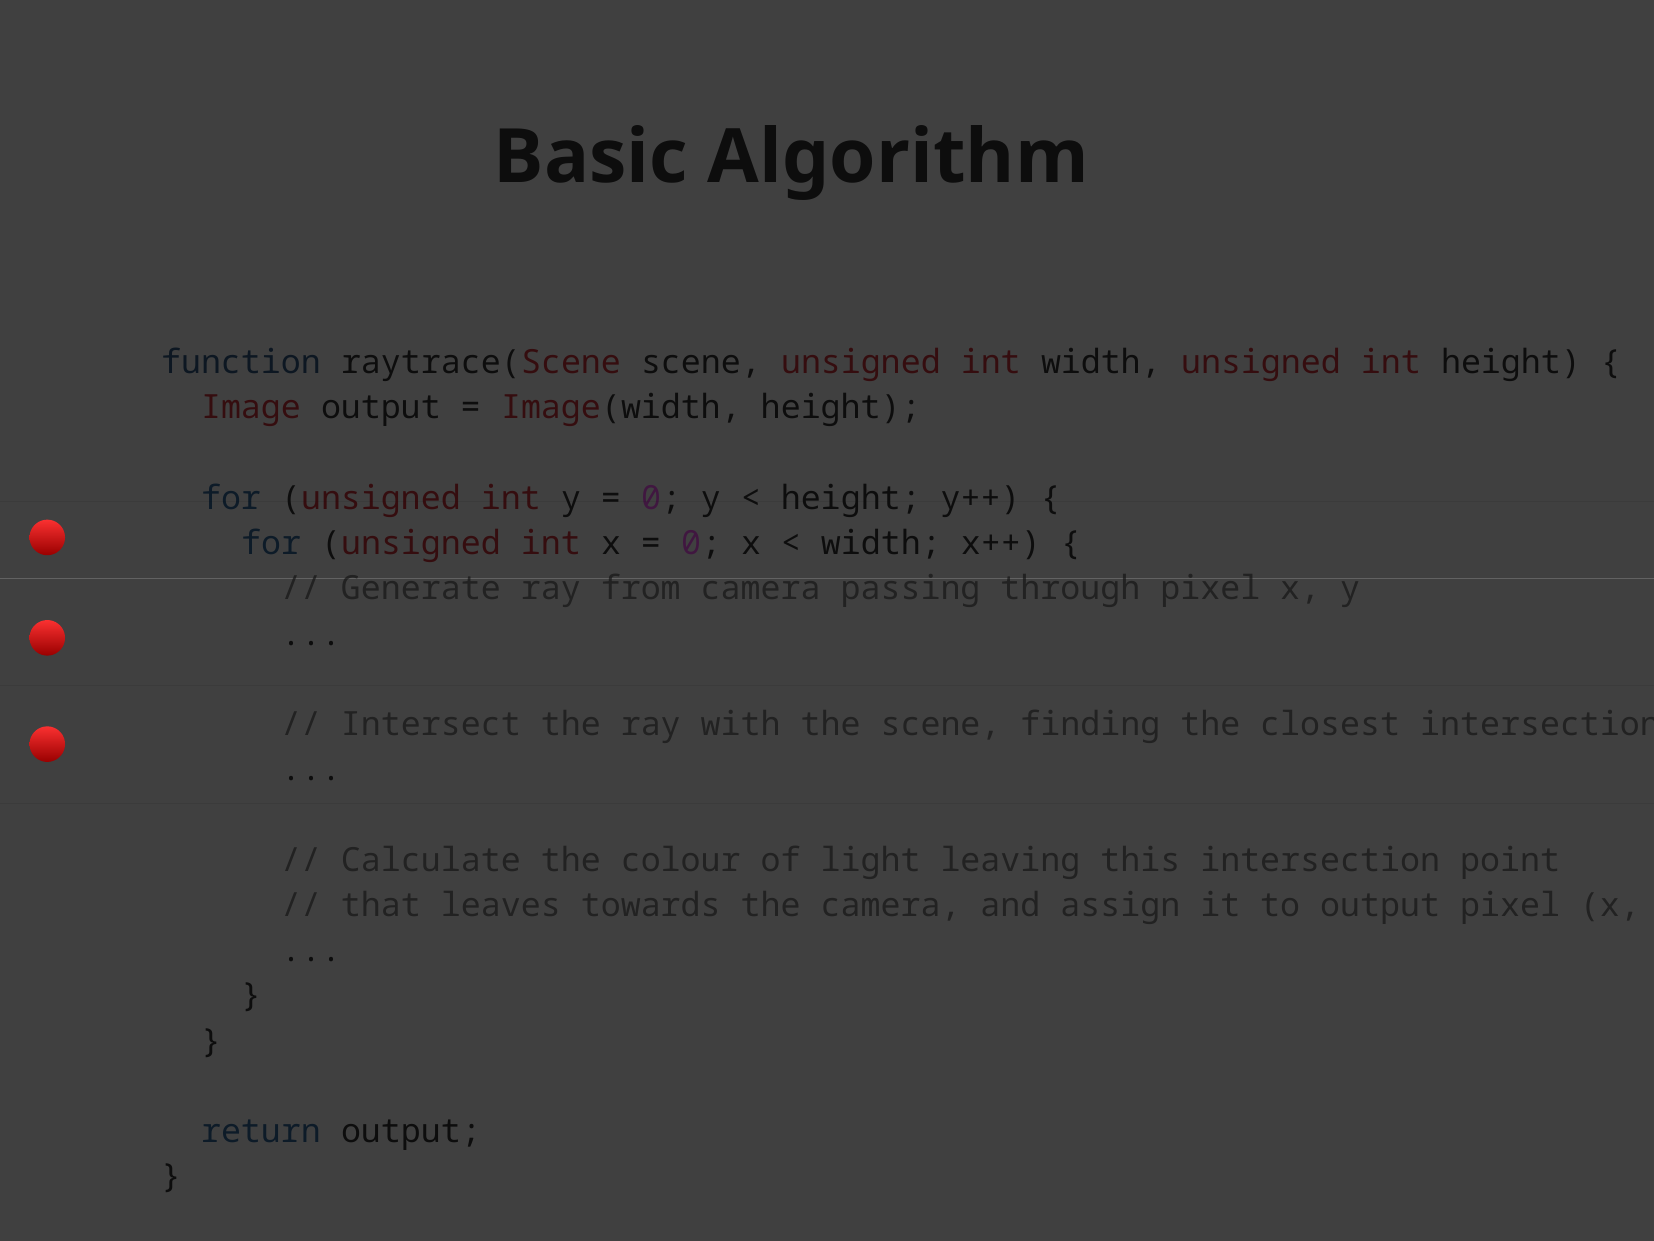

Basic Algorithm
function raytrace(Scene scene, unsigned int width, unsigned int height) {
 Image output = Image(width, height);
 for (unsigned int y = 0; y < height; y++) {
 for (unsigned int x = 0; x < width; x++) {
 // Generate ray from camera passing through pixel x, y
 ...
 // Intersect the ray with the scene, finding the closest intersection
 ...
 // Calculate the colour of light leaving this intersection point
 // that leaves towards the camera, and assign it to output pixel (x, y)
 ...
 }
 }
 return output;
}